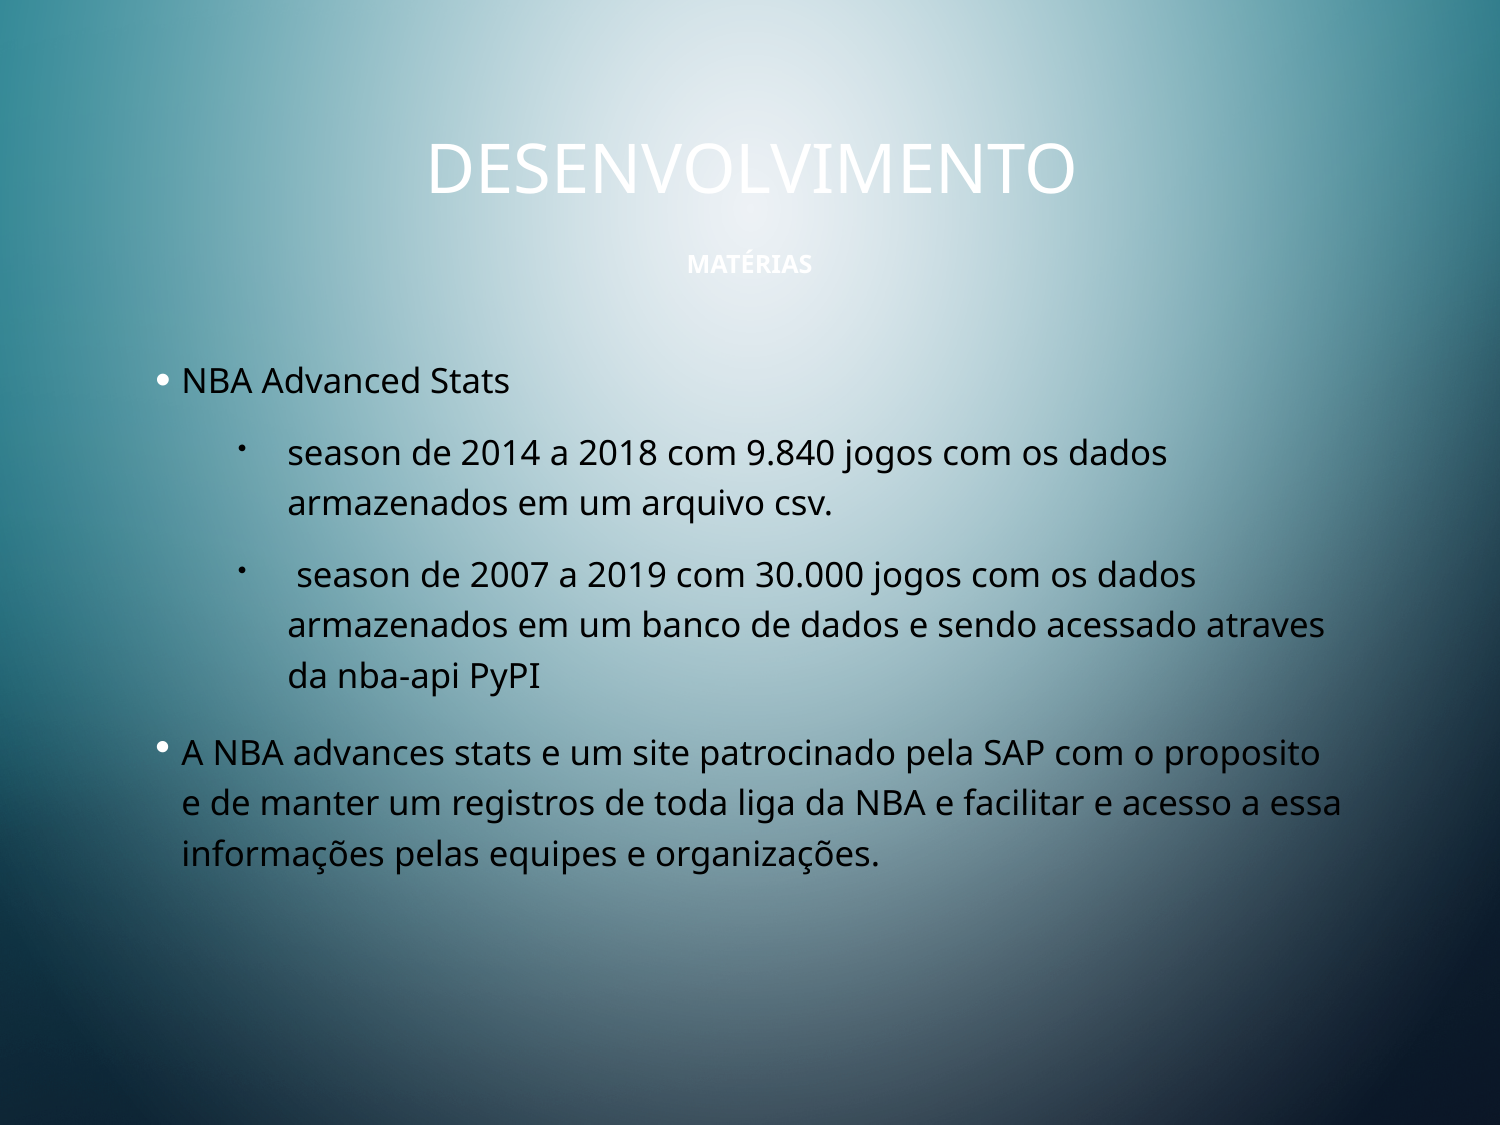

Desenvolvimento
# matérias
NBA Advanced Stats
season de 2014 a 2018 com 9.840 jogos com os dados armazenados em um arquivo csv.
 season de 2007 a 2019 com 30.000 jogos com os dados armazenados em um banco de dados e sendo acessado atraves da nba-api PyPI
A NBA advances stats e um site patrocinado pela SAP com o proposito e de manter um registros de toda liga da NBA e facilitar e acesso a essa informações pelas equipes e organizações.